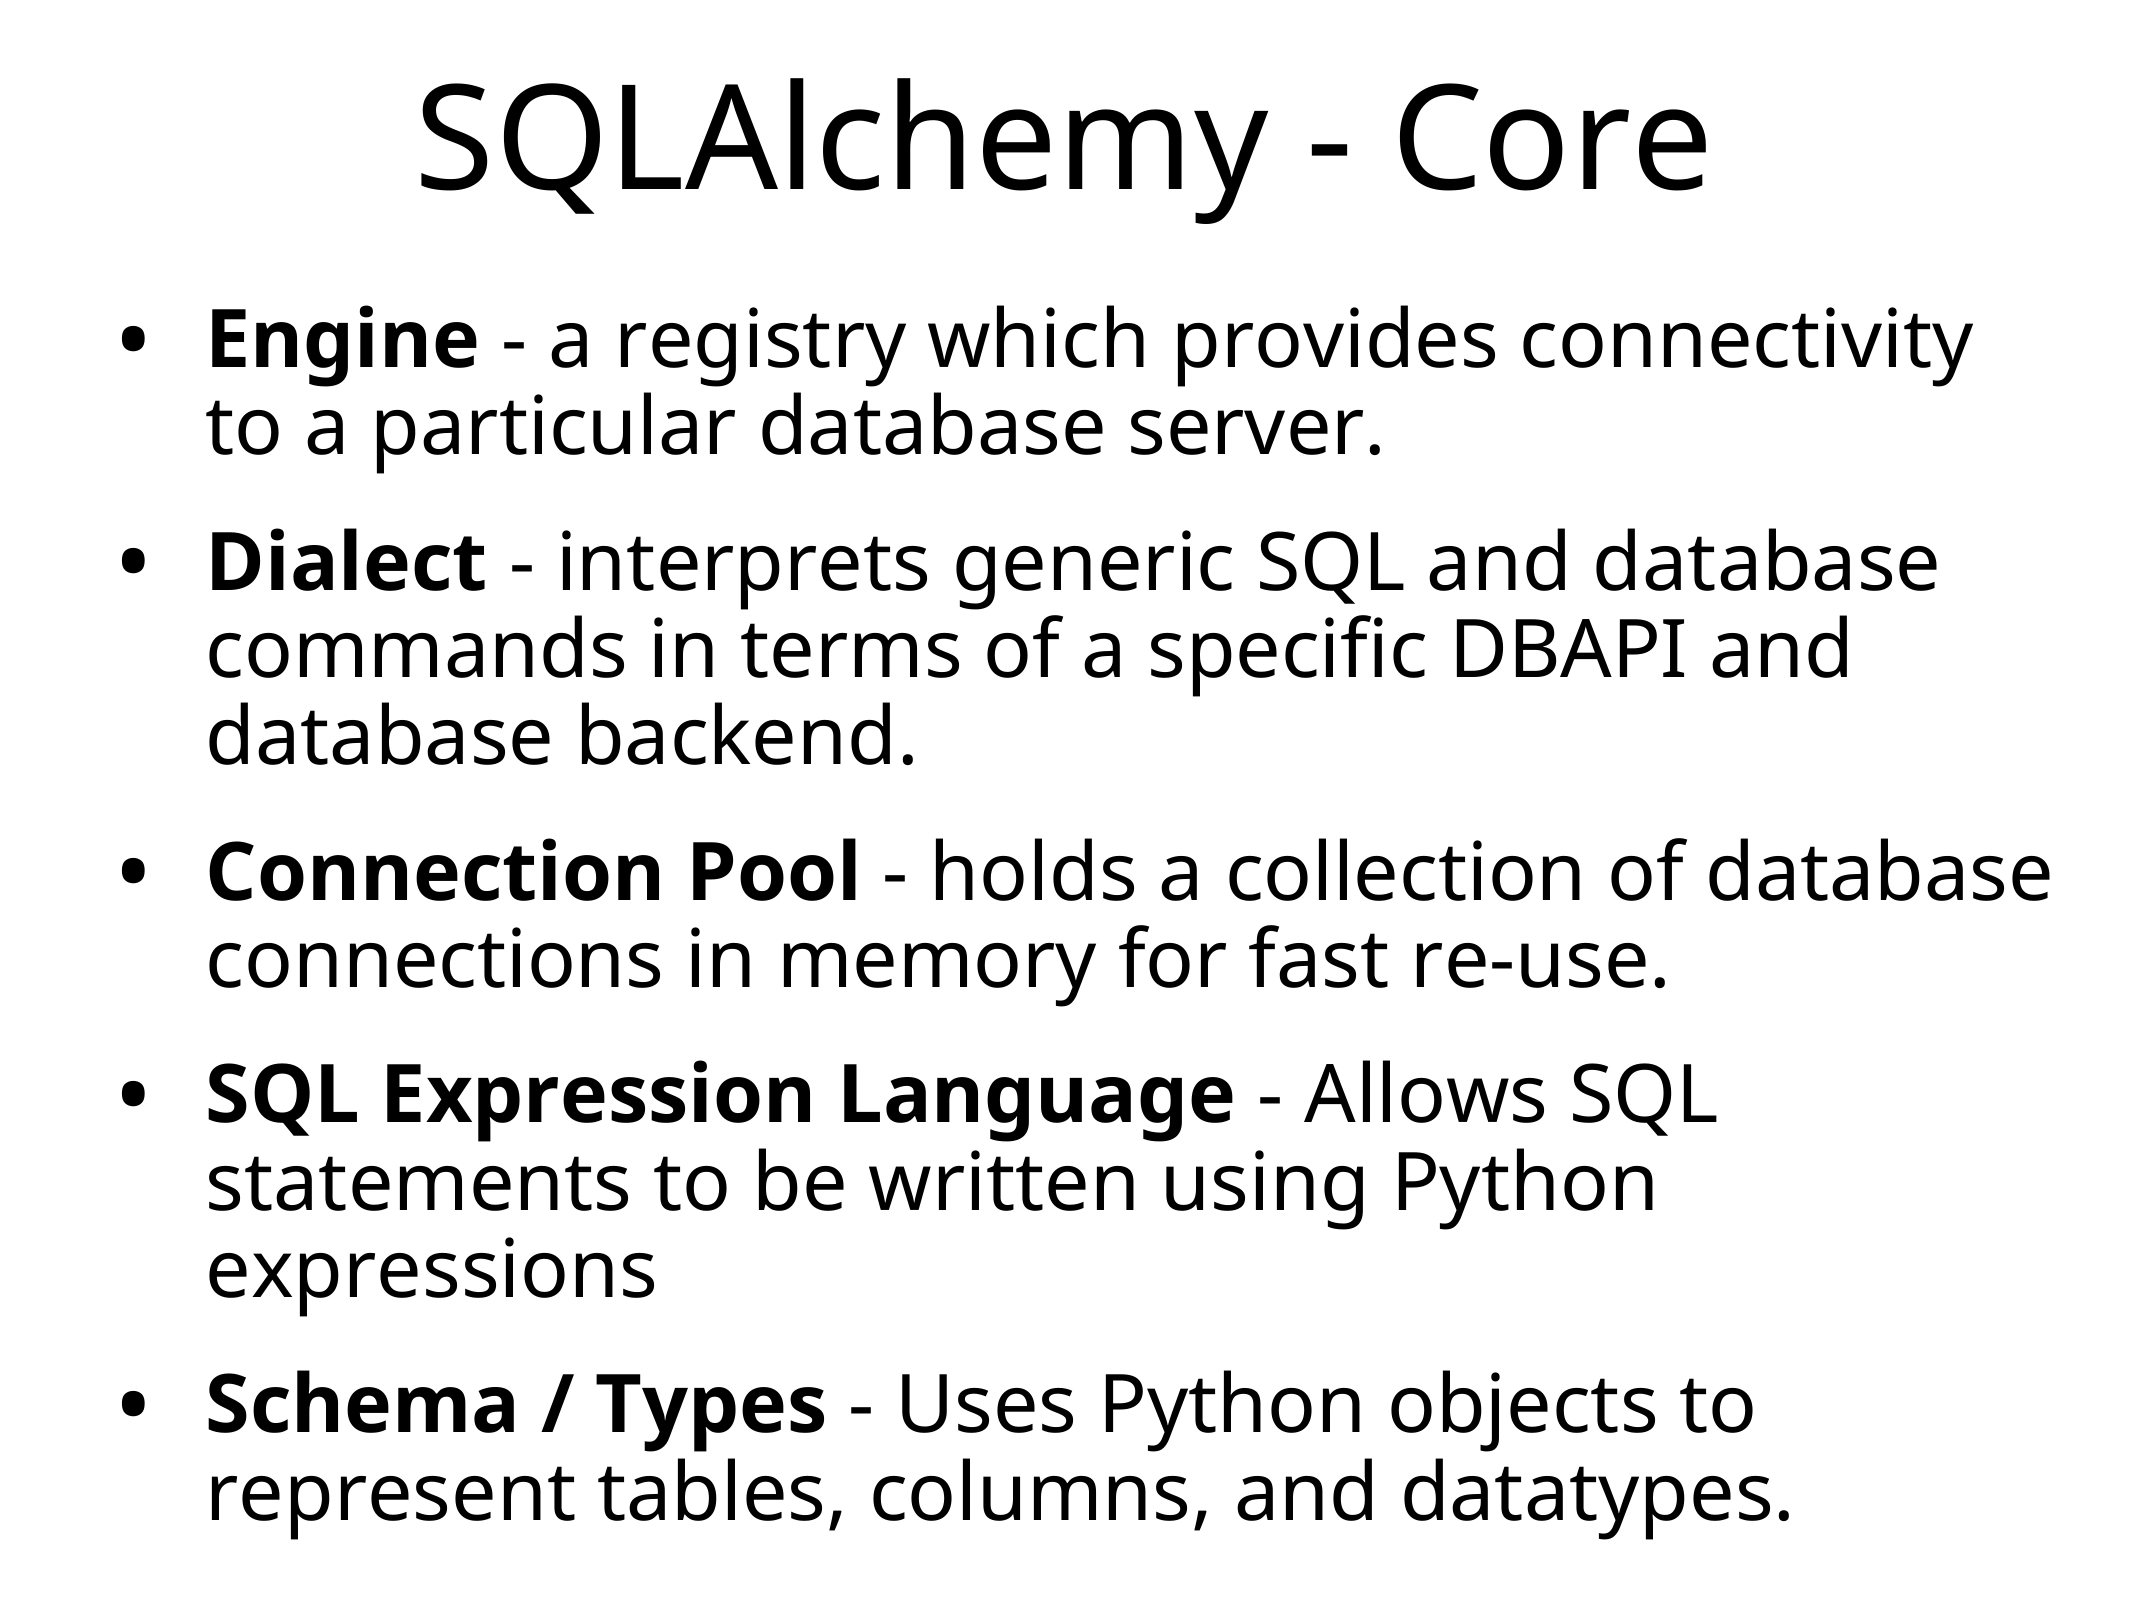

# SQLAlchemy - Core
Engine - a registry which provides connectivity to a particular database server.
Dialect - interprets generic SQL and database commands in terms of a specific DBAPI and database backend.
Connection Pool - holds a collection of database connections in memory for fast re-use.
SQL Expression Language - Allows SQL statements to be written using Python expressions
Schema / Types - Uses Python objects to represent tables, columns, and datatypes.